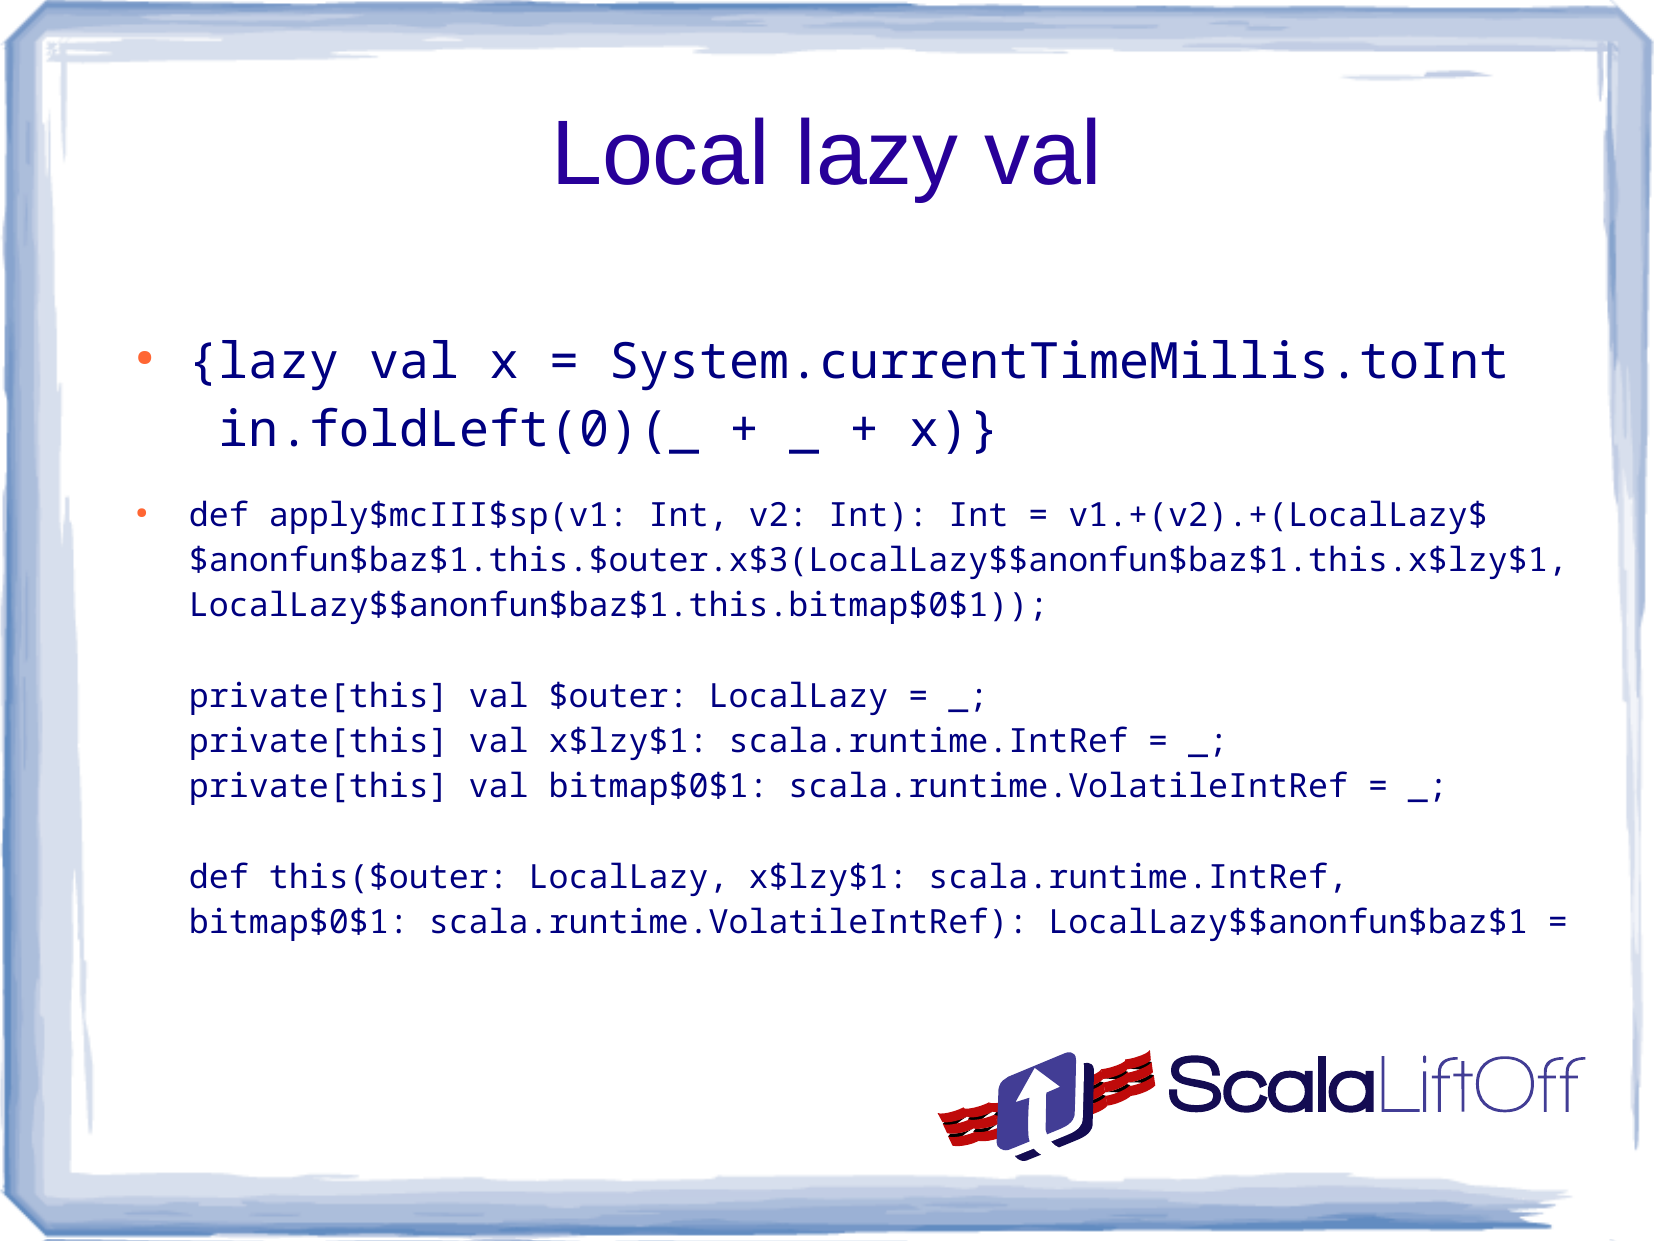

# Local lazy val
{lazy val x = System.currentTimeMillis.toInt
 in.foldLeft(0)(_ + _ + x)}
def apply$mcIII$sp(v1: Int, v2: Int): Int = v1.+(v2).+(LocalLazy$$anonfun$baz$1.this.$outer.x$3(LocalLazy$$anonfun$baz$1.this.x$lzy$1, LocalLazy$$anonfun$baz$1.this.bitmap$0$1));
private[this] val $outer: LocalLazy = _;
private[this] val x$lzy$1: scala.runtime.IntRef = _;
private[this] val bitmap$0$1: scala.runtime.VolatileIntRef = _;
def this($outer: LocalLazy, x$lzy$1: scala.runtime.IntRef, bitmap$0$1: scala.runtime.VolatileIntRef): LocalLazy$$anonfun$baz$1 =